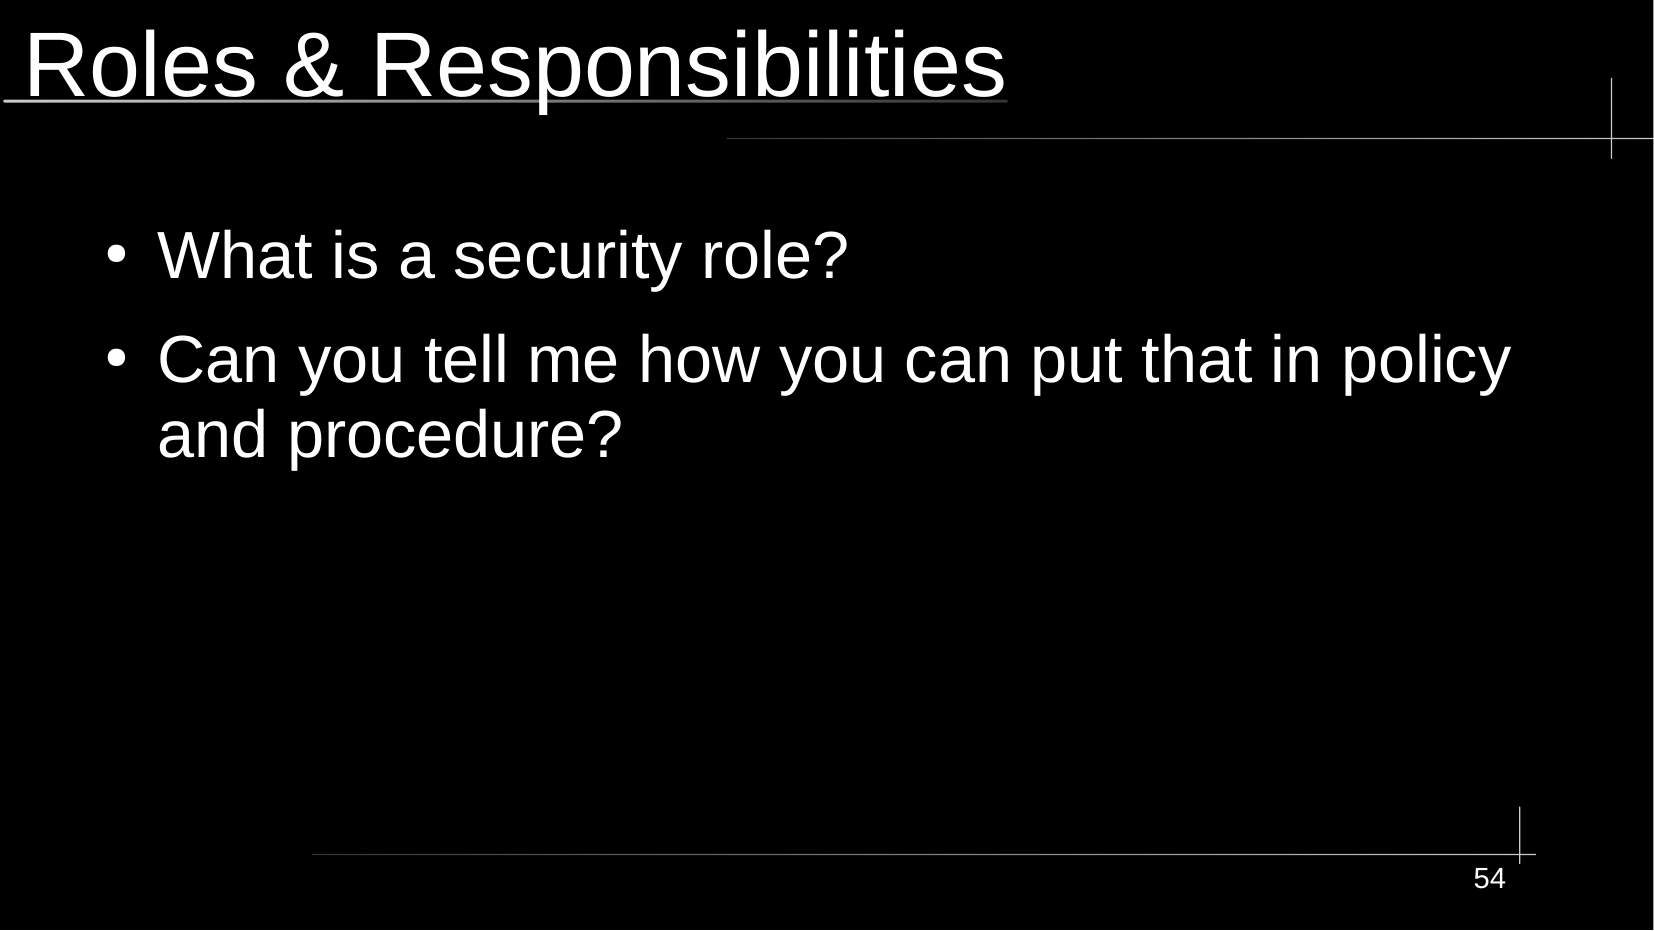

# Roles & Responsibilities
What is a security role?
Can you tell me how you can put that in policy and procedure?
54